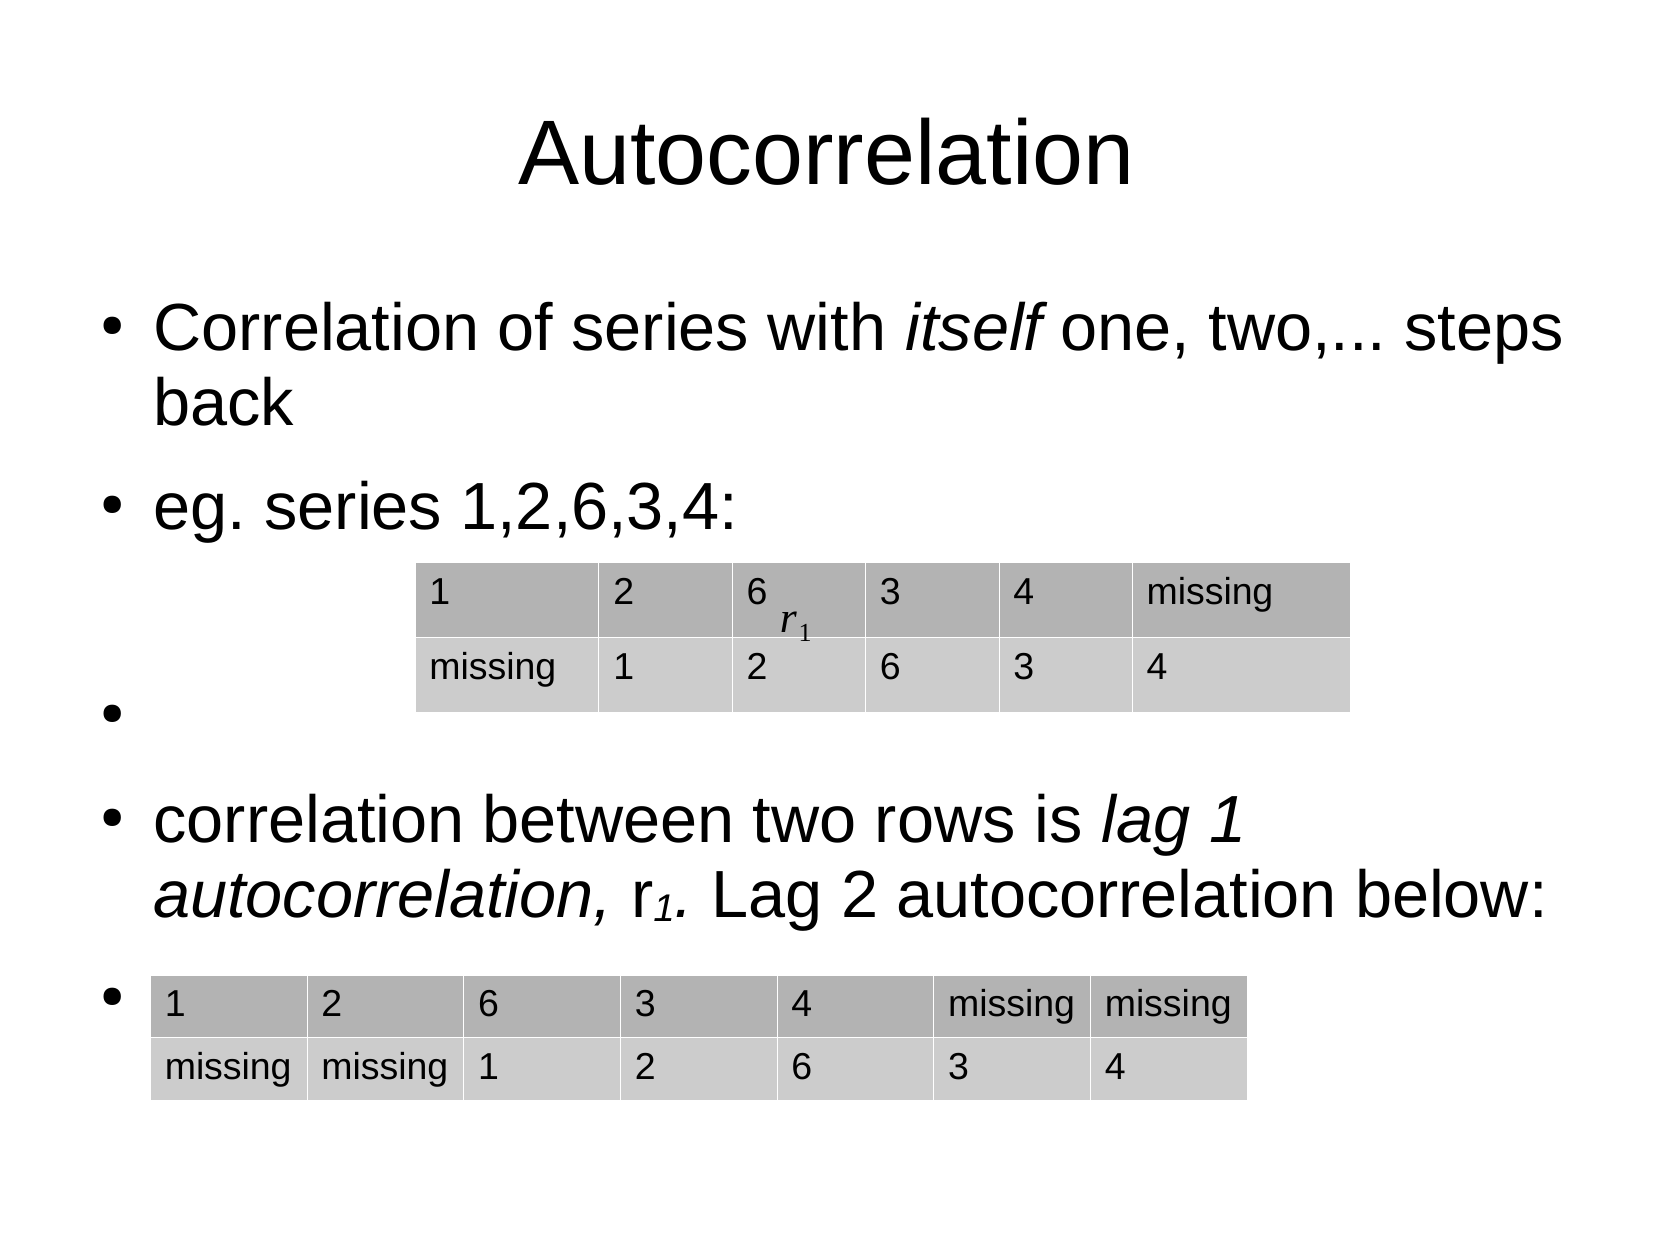

# Autocorrelation
Correlation of series with itself one, two,... steps back
eg. series 1,2,6,3,4:
correlation between two rows is lag 1 autocorrelation, r1. Lag 2 autocorrelation below:
| 1 | 2 | 6 | 3 | 4 | missing |
| --- | --- | --- | --- | --- | --- |
| missing | 1 | 2 | 6 | 3 | 4 |
| 1 | 2 | 6 | 3 | 4 | missing | missing |
| --- | --- | --- | --- | --- | --- | --- |
| missing | missing | 1 | 2 | 6 | 3 | 4 |